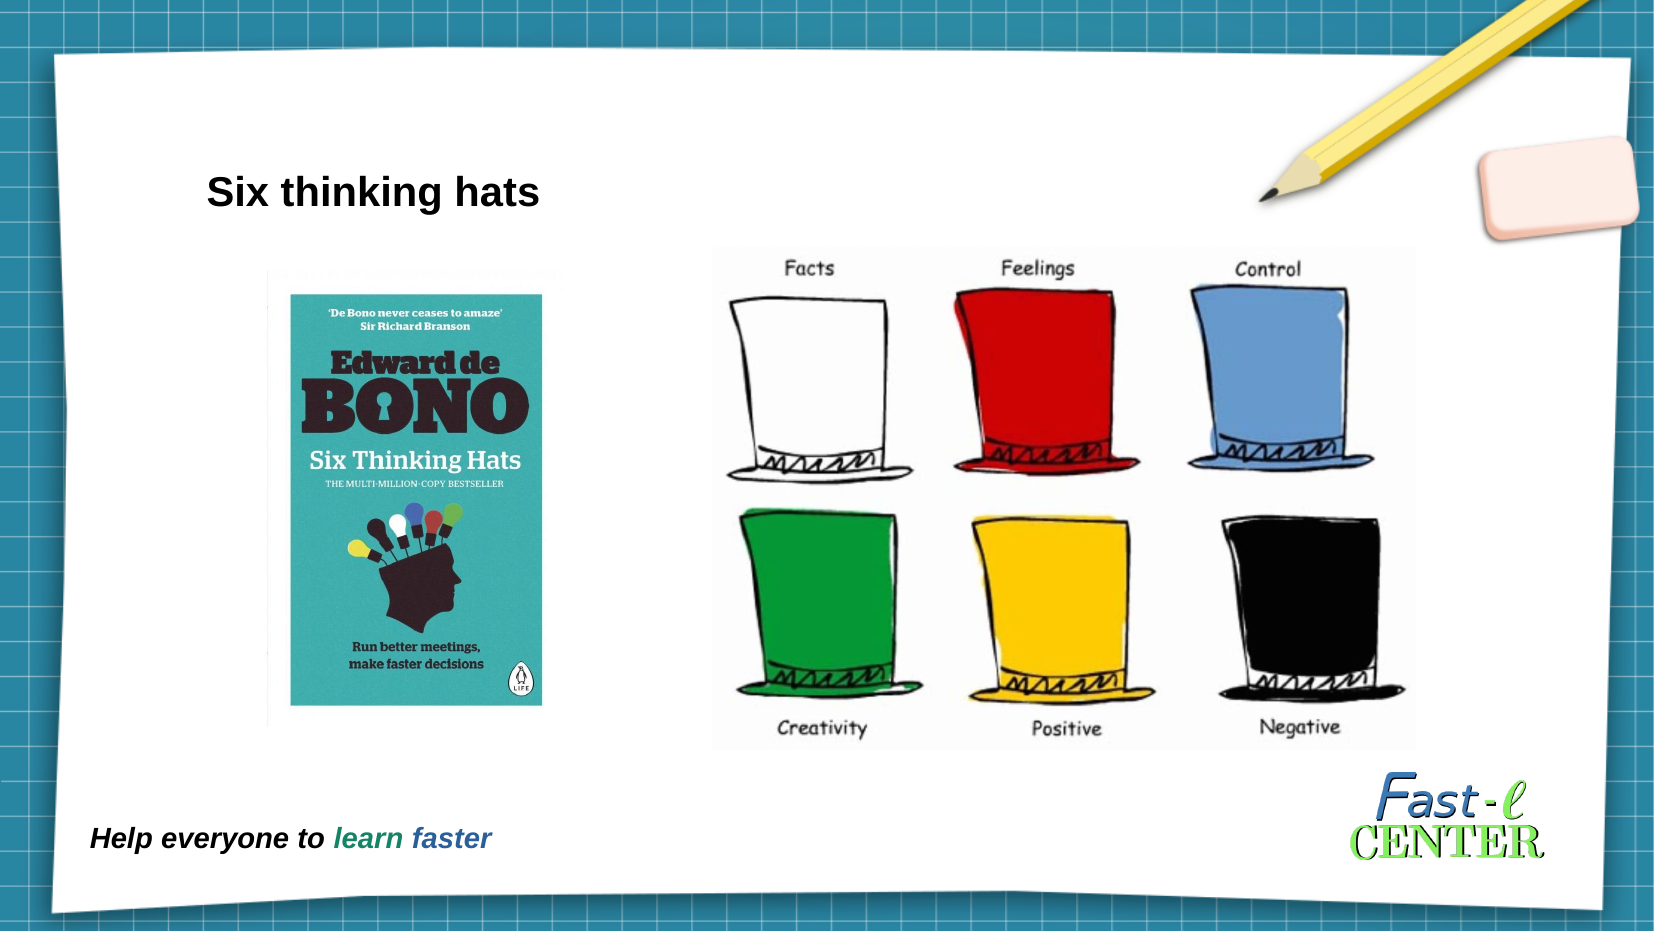

Six thinking hats
Help everyone to learn faster